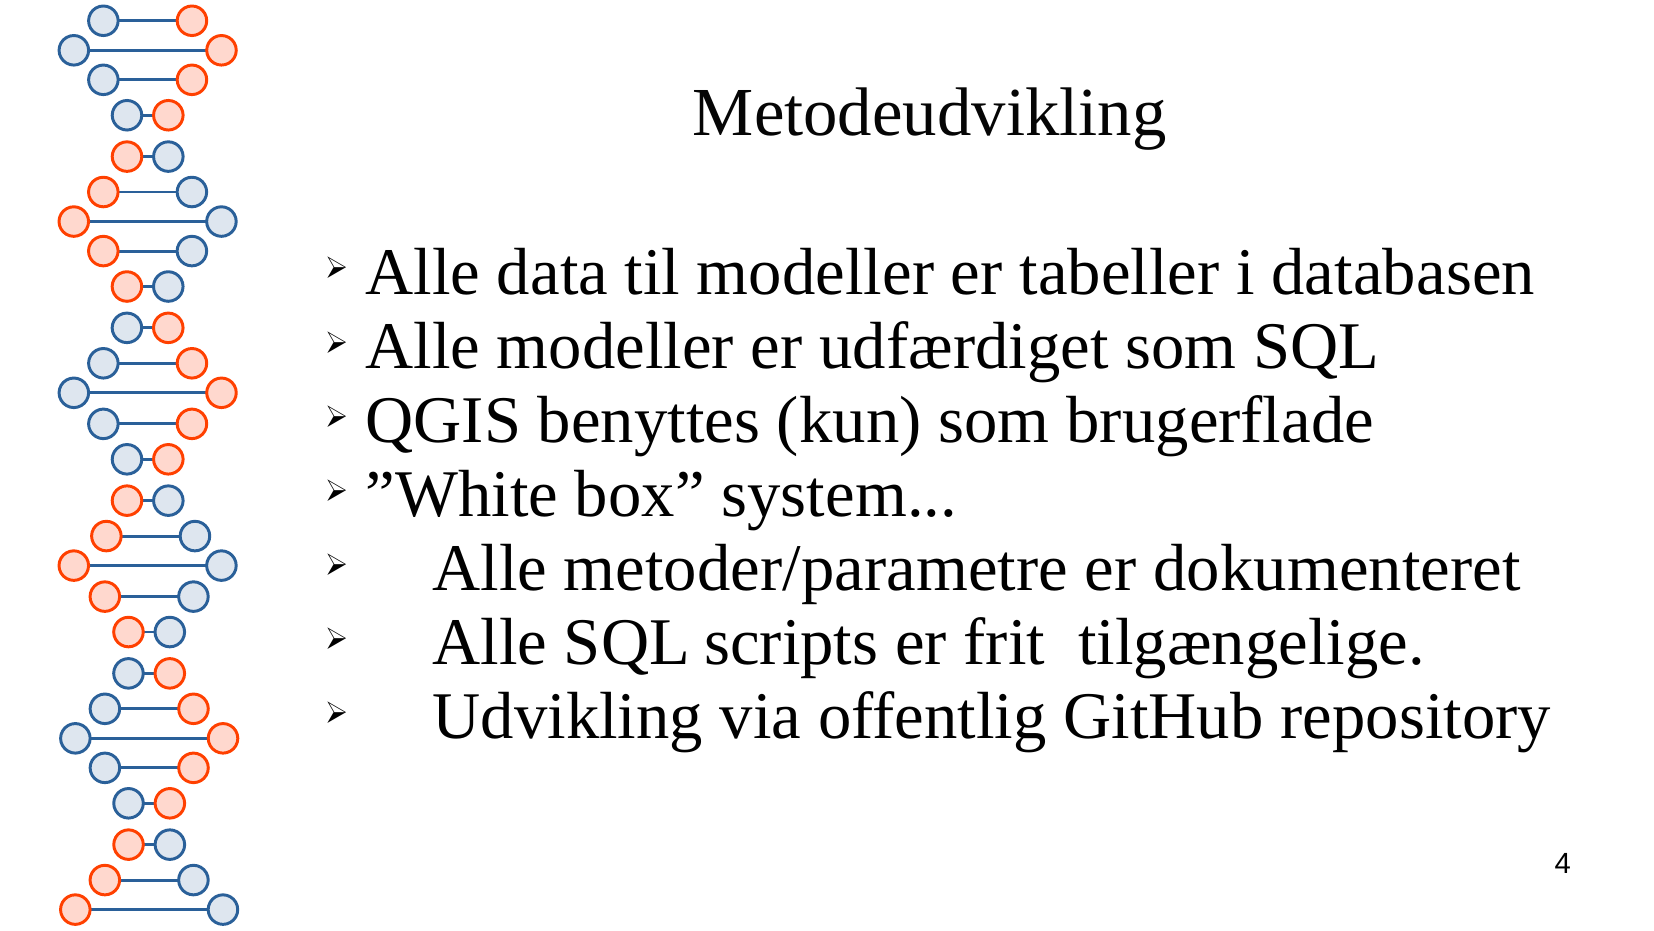

# Metodeudvikling
 Alle data til modeller er tabeller i databasen
 Alle modeller er udfærdiget som SQL
 QGIS benyttes (kun) som brugerflade
 ”White box” system...
 Alle metoder/parametre er dokumenteret
 Alle SQL scripts er frit tilgængelige.
 Udvikling via offentlig GitHub repository
4